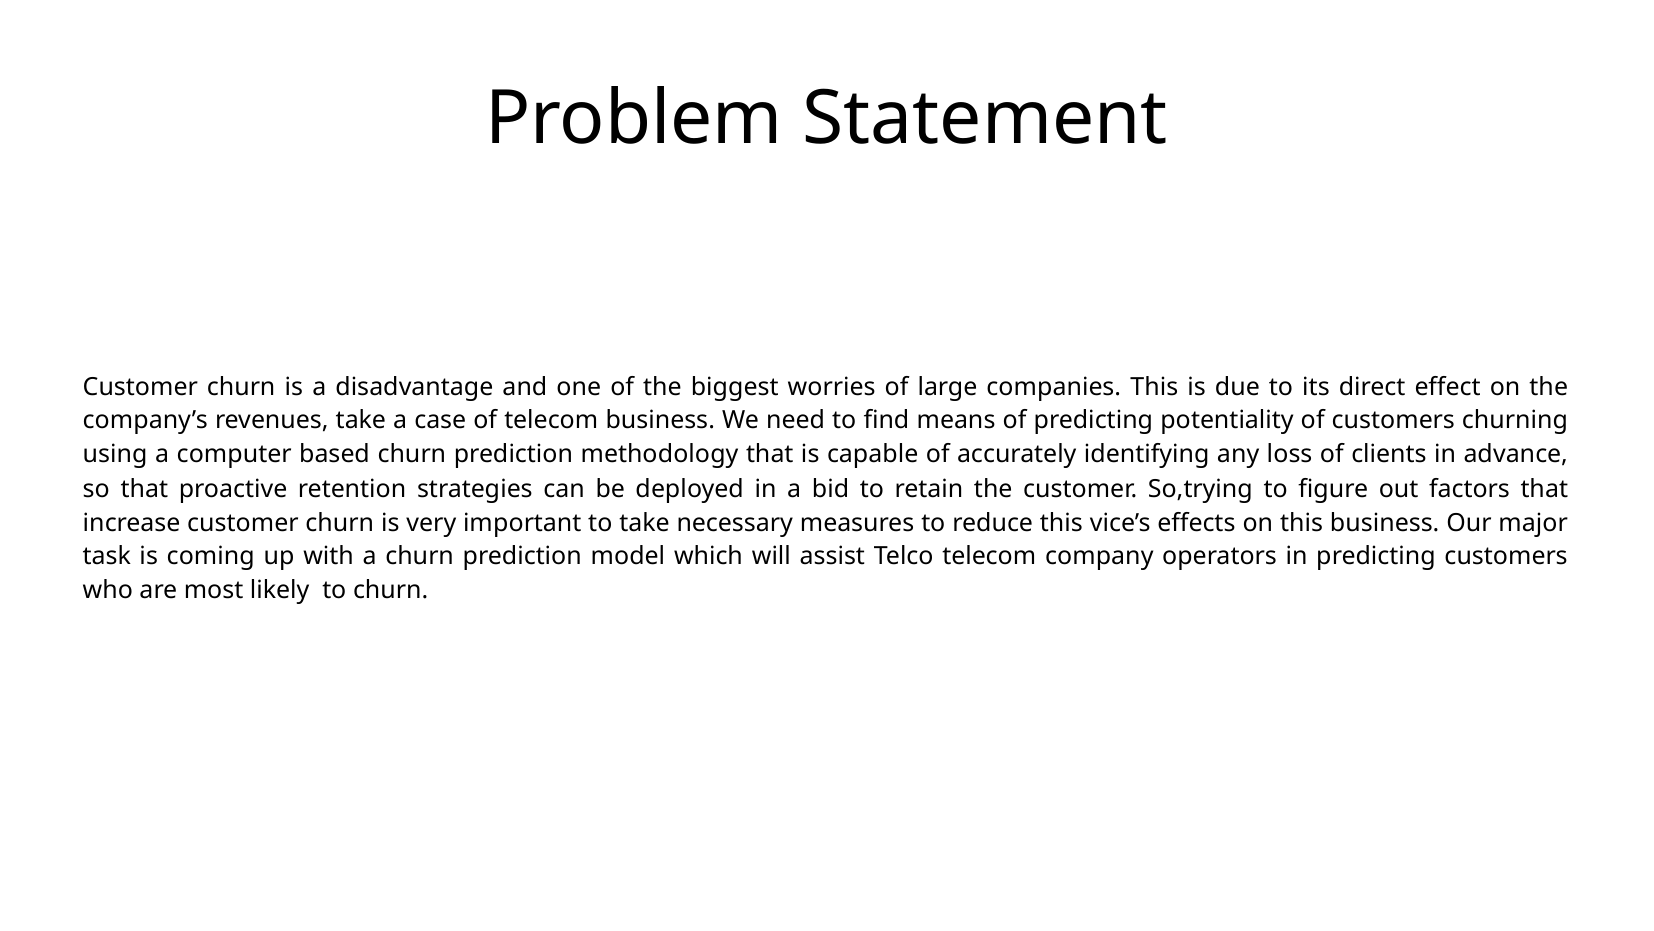

# Problem Statement
Customer churn is a disadvantage and one of the biggest worries of large companies. This is due to its direct effect on the company’s revenues, take a case of telecom business. We need to find means of predicting potentiality of customers churning using a computer based churn prediction methodology that is capable of accurately identifying any loss of clients in advance, so that proactive retention strategies can be deployed in a bid to retain the customer. So,trying to figure out factors that increase customer churn is very important to take necessary measures to reduce this vice’s effects on this business. Our major task is coming up with a churn prediction model which will assist Telco telecom company operators in predicting customers who are most likely to churn.